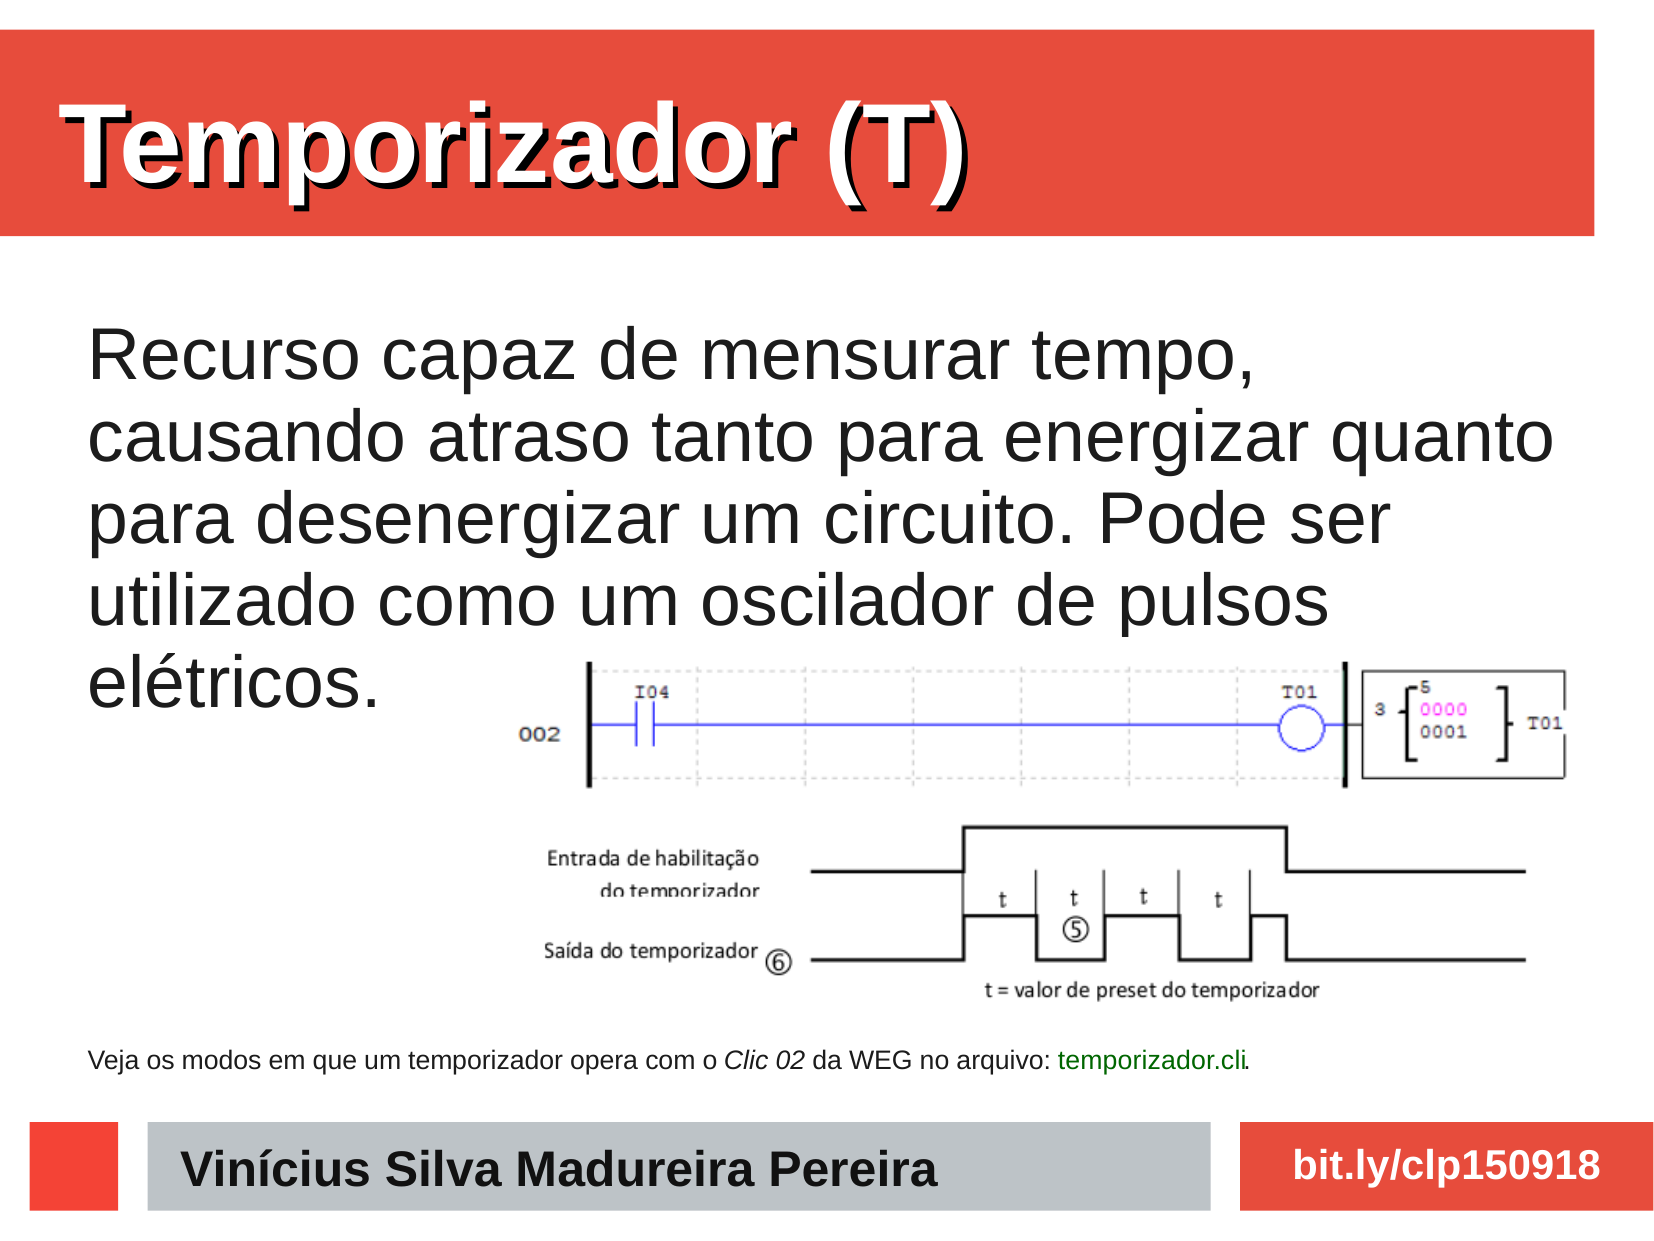

# Temporizador (T)
Recurso capaz de mensurar tempo, causando atraso tanto para energizar quanto para desenergizar um circuito. Pode ser utilizado como um oscilador de pulsos elétricos.
Veja os modos em que um temporizador opera com o Clic 02 da WEG no arquivo: temporizador.cli.
Vinícius Silva Madureira Pereira
bit.ly/clp150918